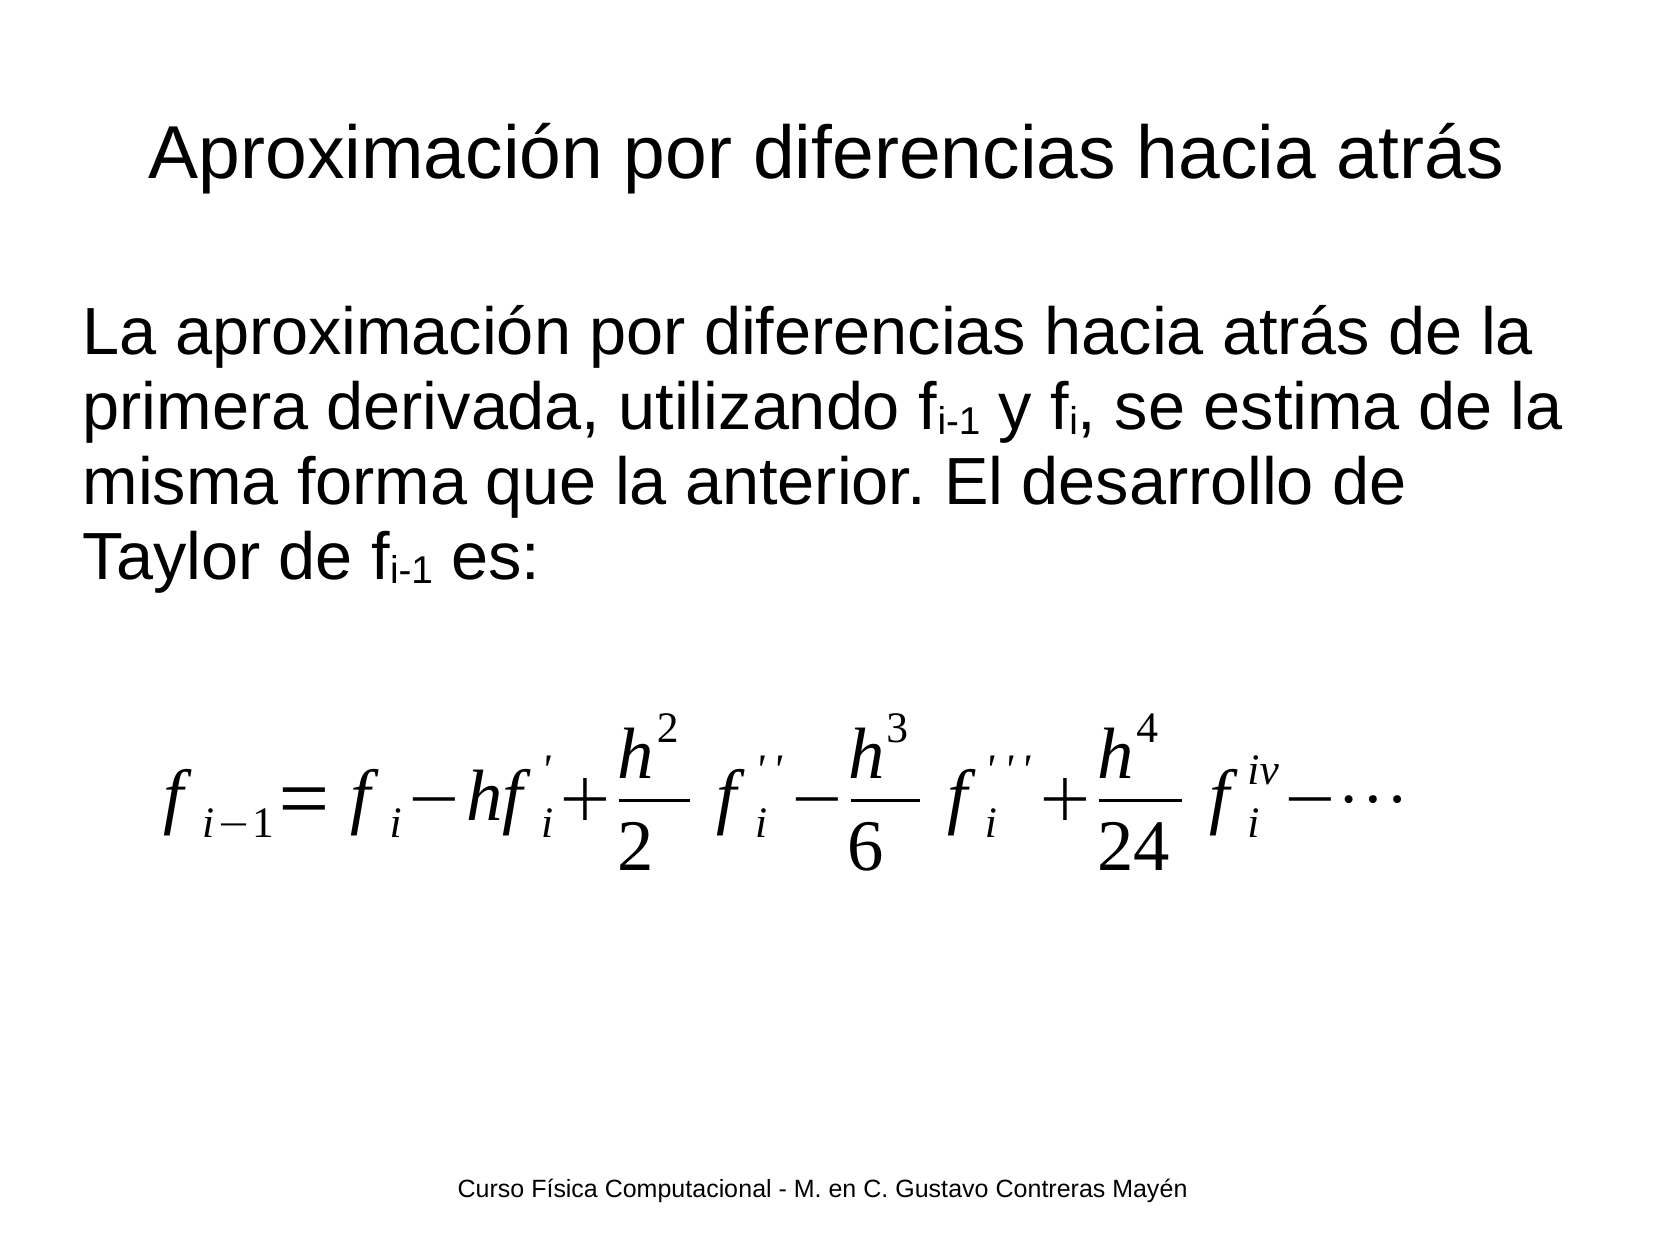

# Aproximación por diferencias hacia atrás
La aproximación por diferencias hacia atrás de la primera derivada, utilizando fi-1 y fi, se estima de la misma forma que la anterior. El desarrollo de Taylor de fi-1 es: